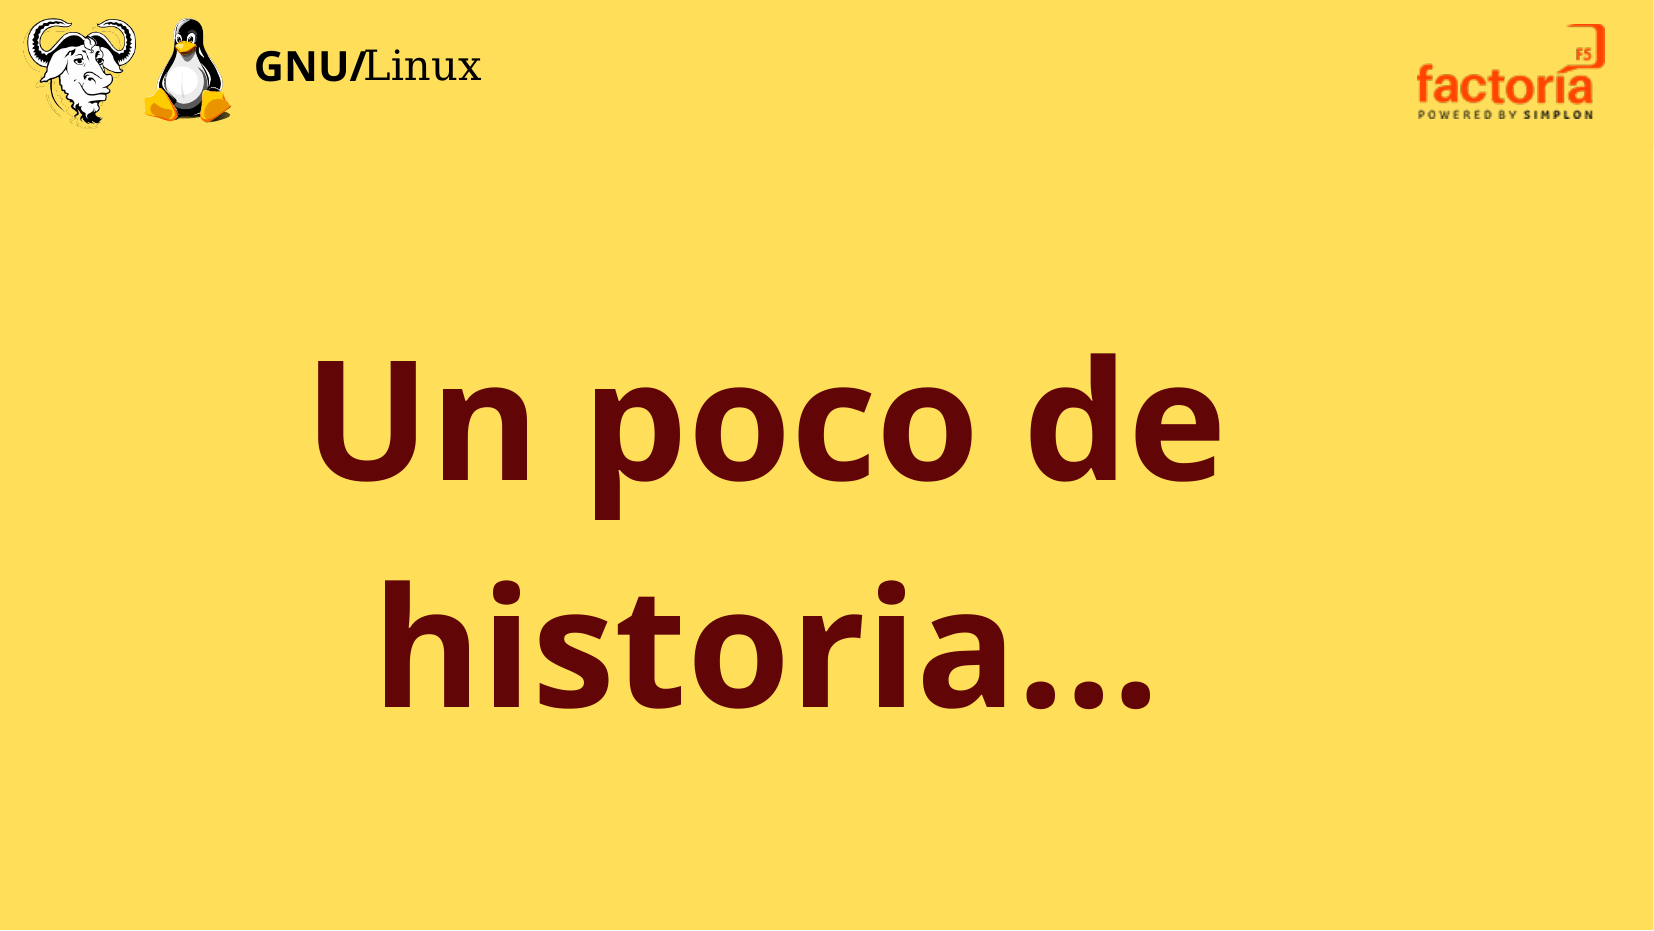

GNU/
# Linux
Un poco de
historia...